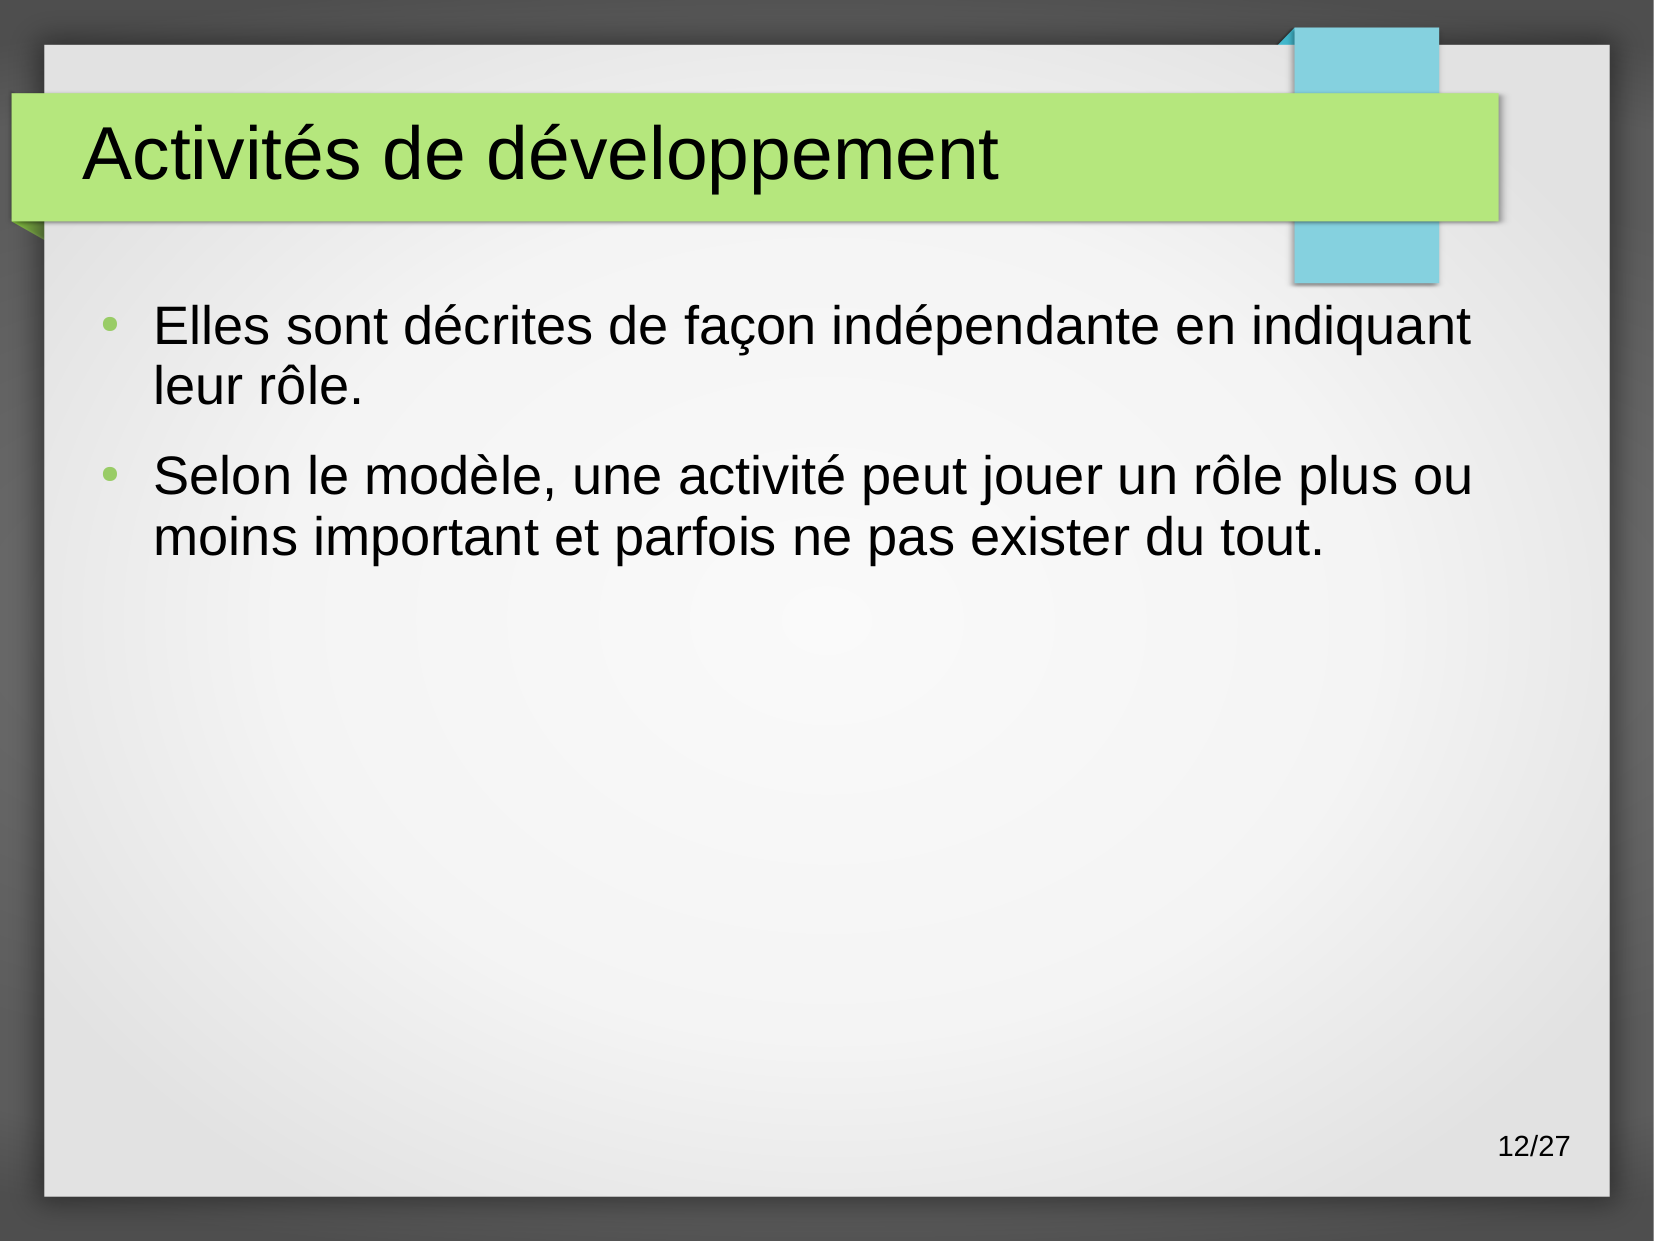

# Activités de développement
Elles sont décrites de façon indépendante en indiquant leur rôle.
Selon le modèle, une activité peut jouer un rôle plus ou moins important et parfois ne pas exister du tout.
12